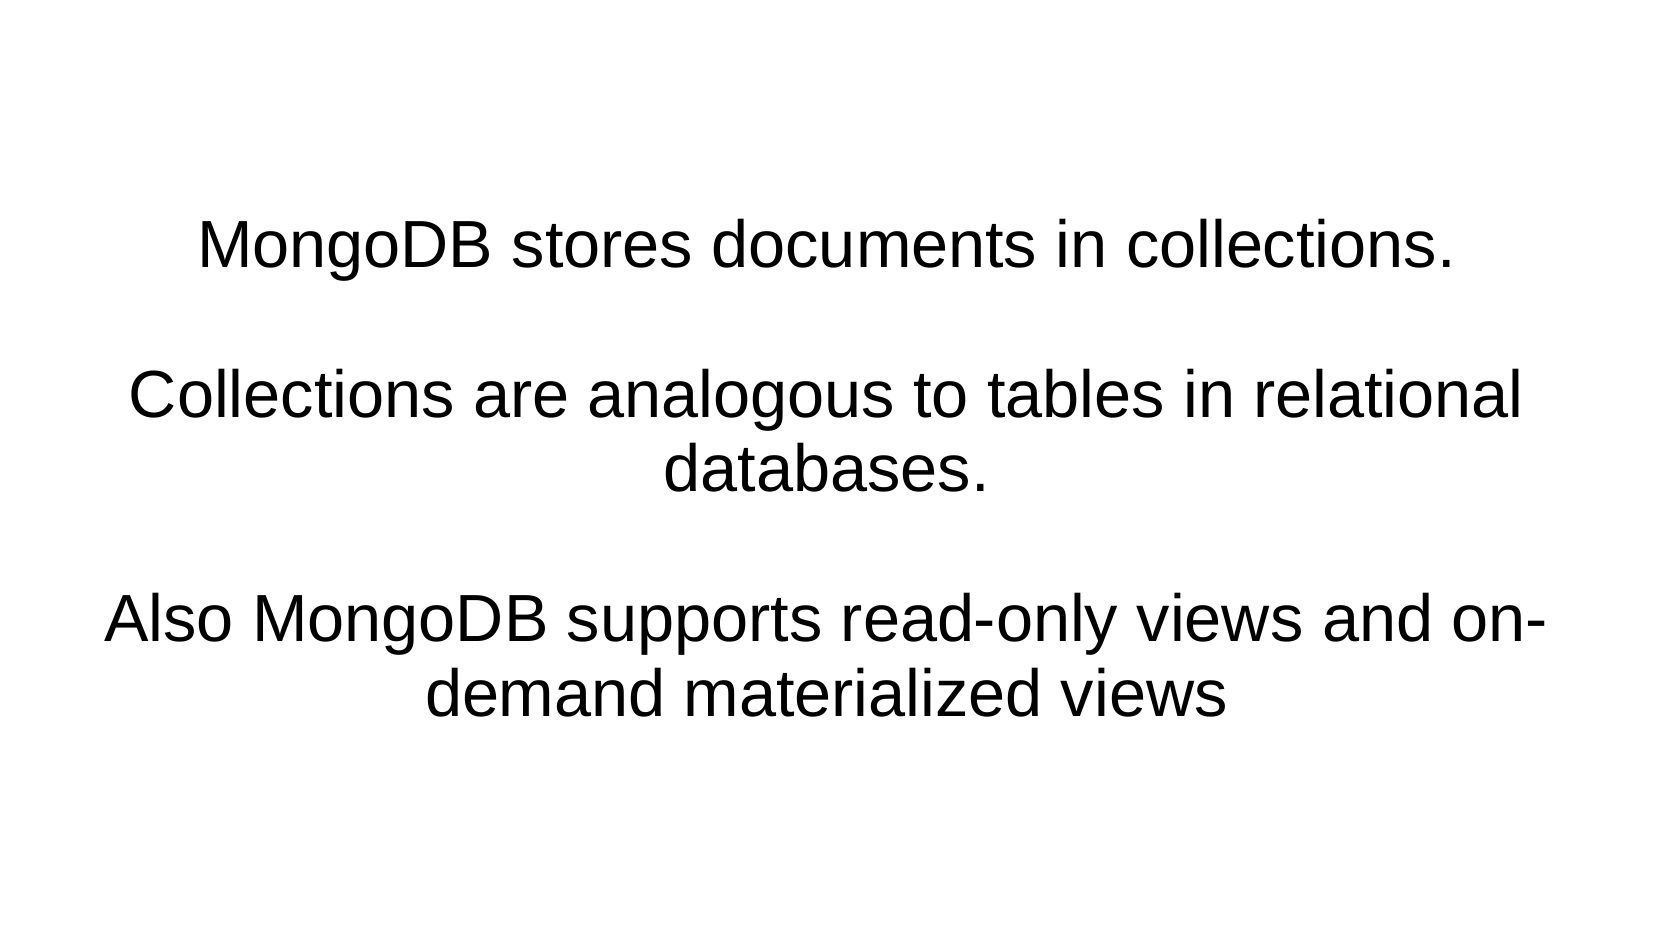

# MongoDB stores documents in collections.
Collections are analogous to tables in relational databases.
Also MongoDB supports read-only views and on-demand materialized views